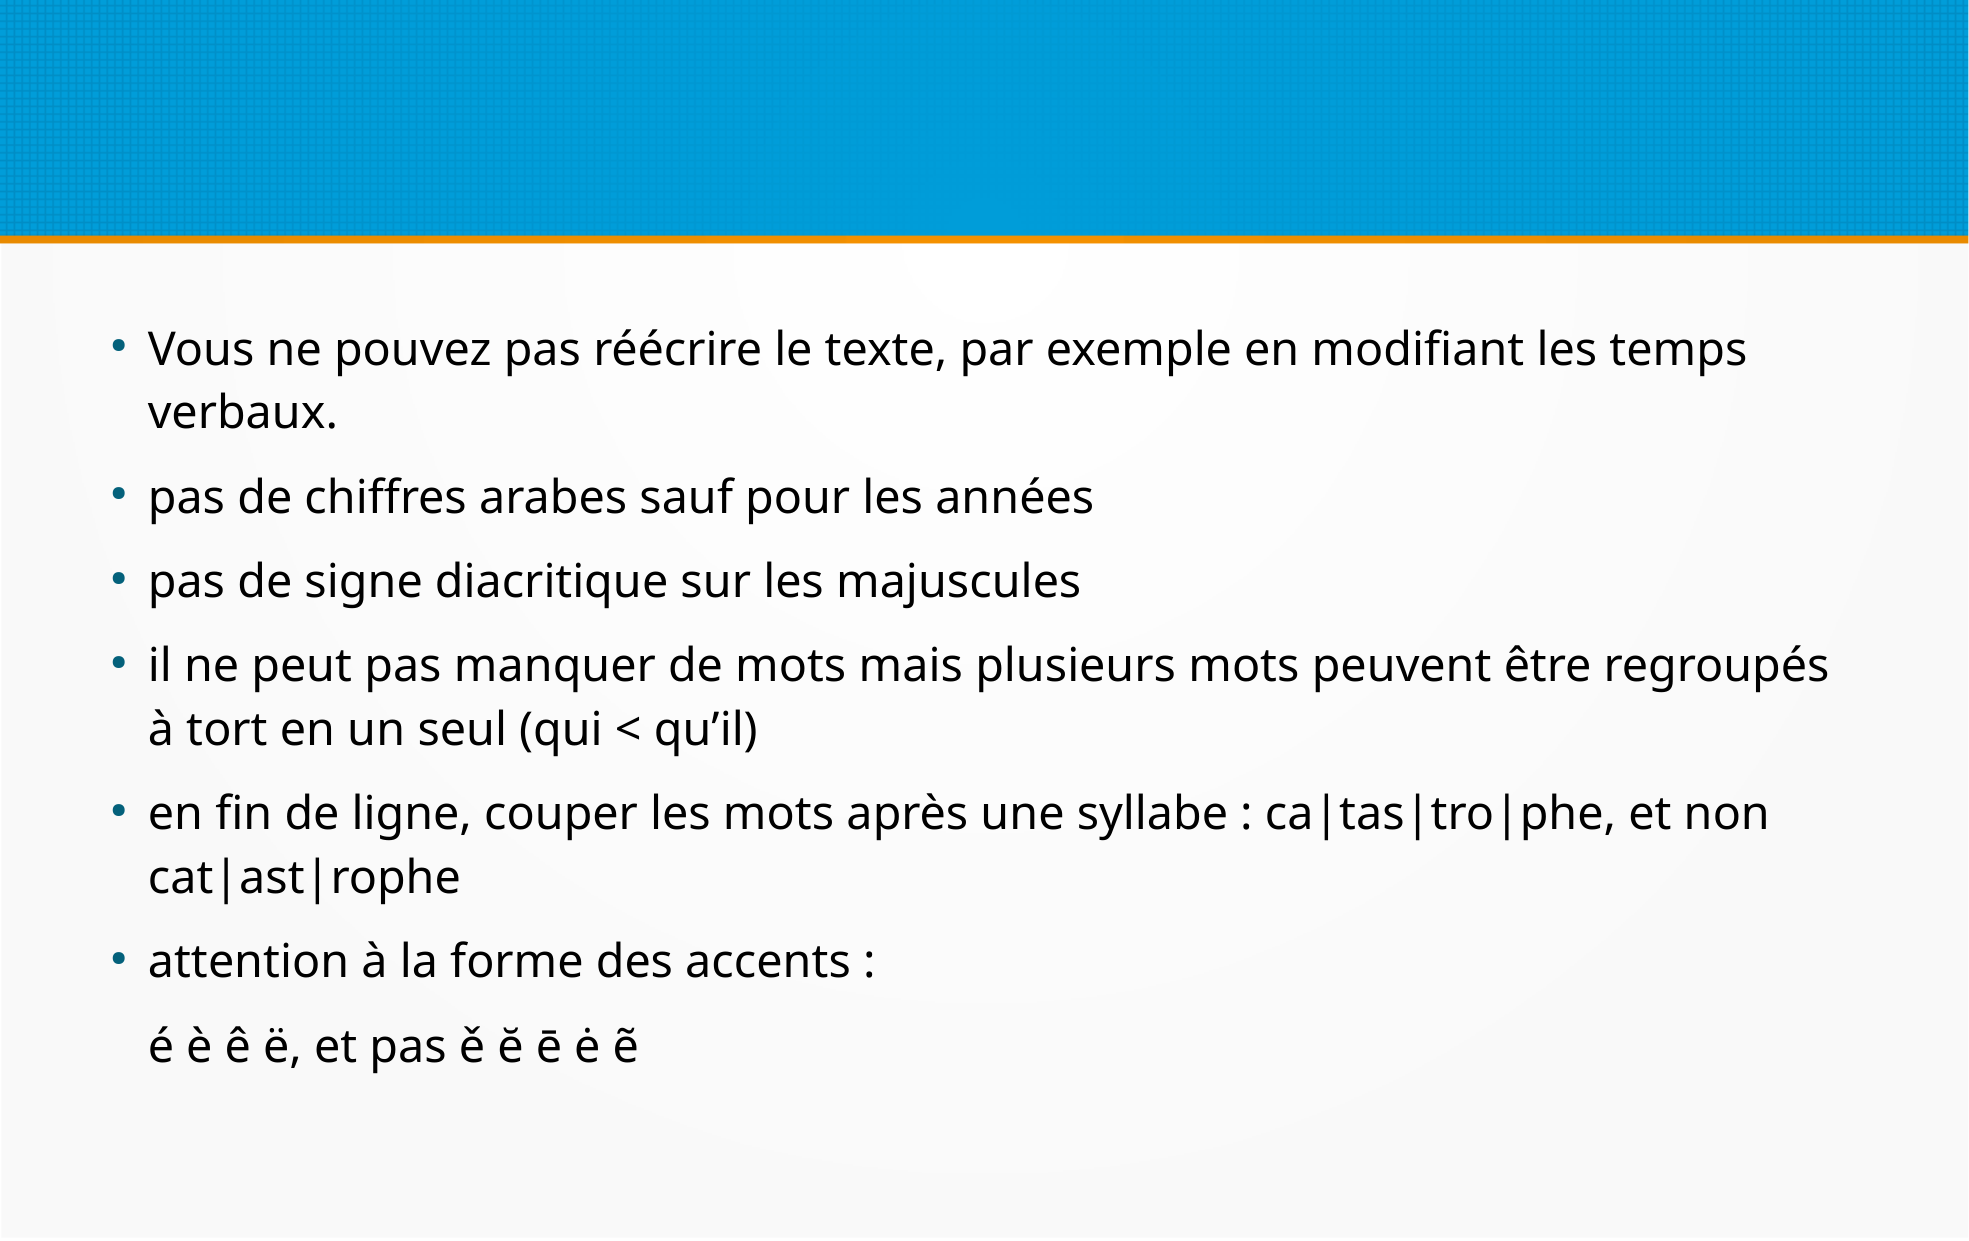

#
Vous ne pouvez pas réécrire le texte, par exemple en modifiant les temps verbaux.
pas de chiffres arabes sauf pour les années
pas de signe diacritique sur les majuscules
il ne peut pas manquer de mots mais plusieurs mots peuvent être regroupés à tort en un seul (qui < qu’il)
en fin de ligne, couper les mots après une syllabe : ca|tas|tro|phe, et non cat|ast|rophe
attention à la forme des accents :
é è ê ë, et pas ě ĕ ē ė ẽ